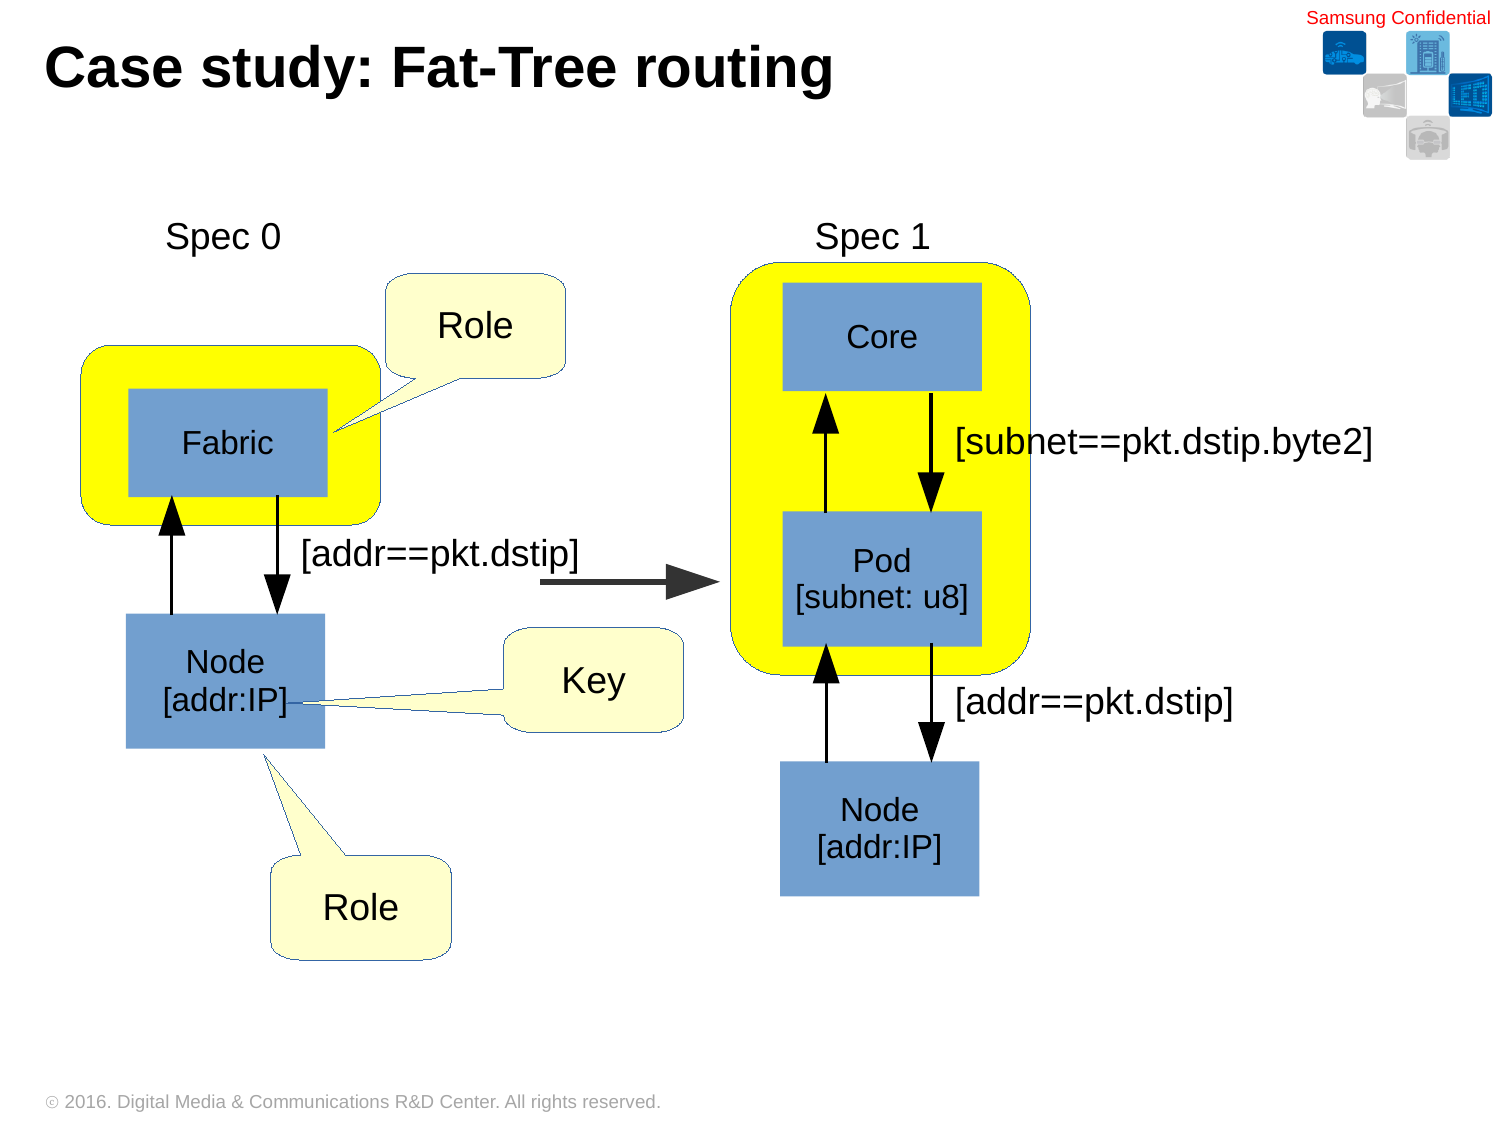

# Case study: Fat-Tree routing
Spec 0
Spec 1
Role
Core
Fabric
[subnet==pkt.dstip.byte2]
Pod
[subnet: u8]
[addr==pkt.dstip]
Node
[addr:IP]
Key
[addr==pkt.dstip]
Node
[addr:IP]
Role